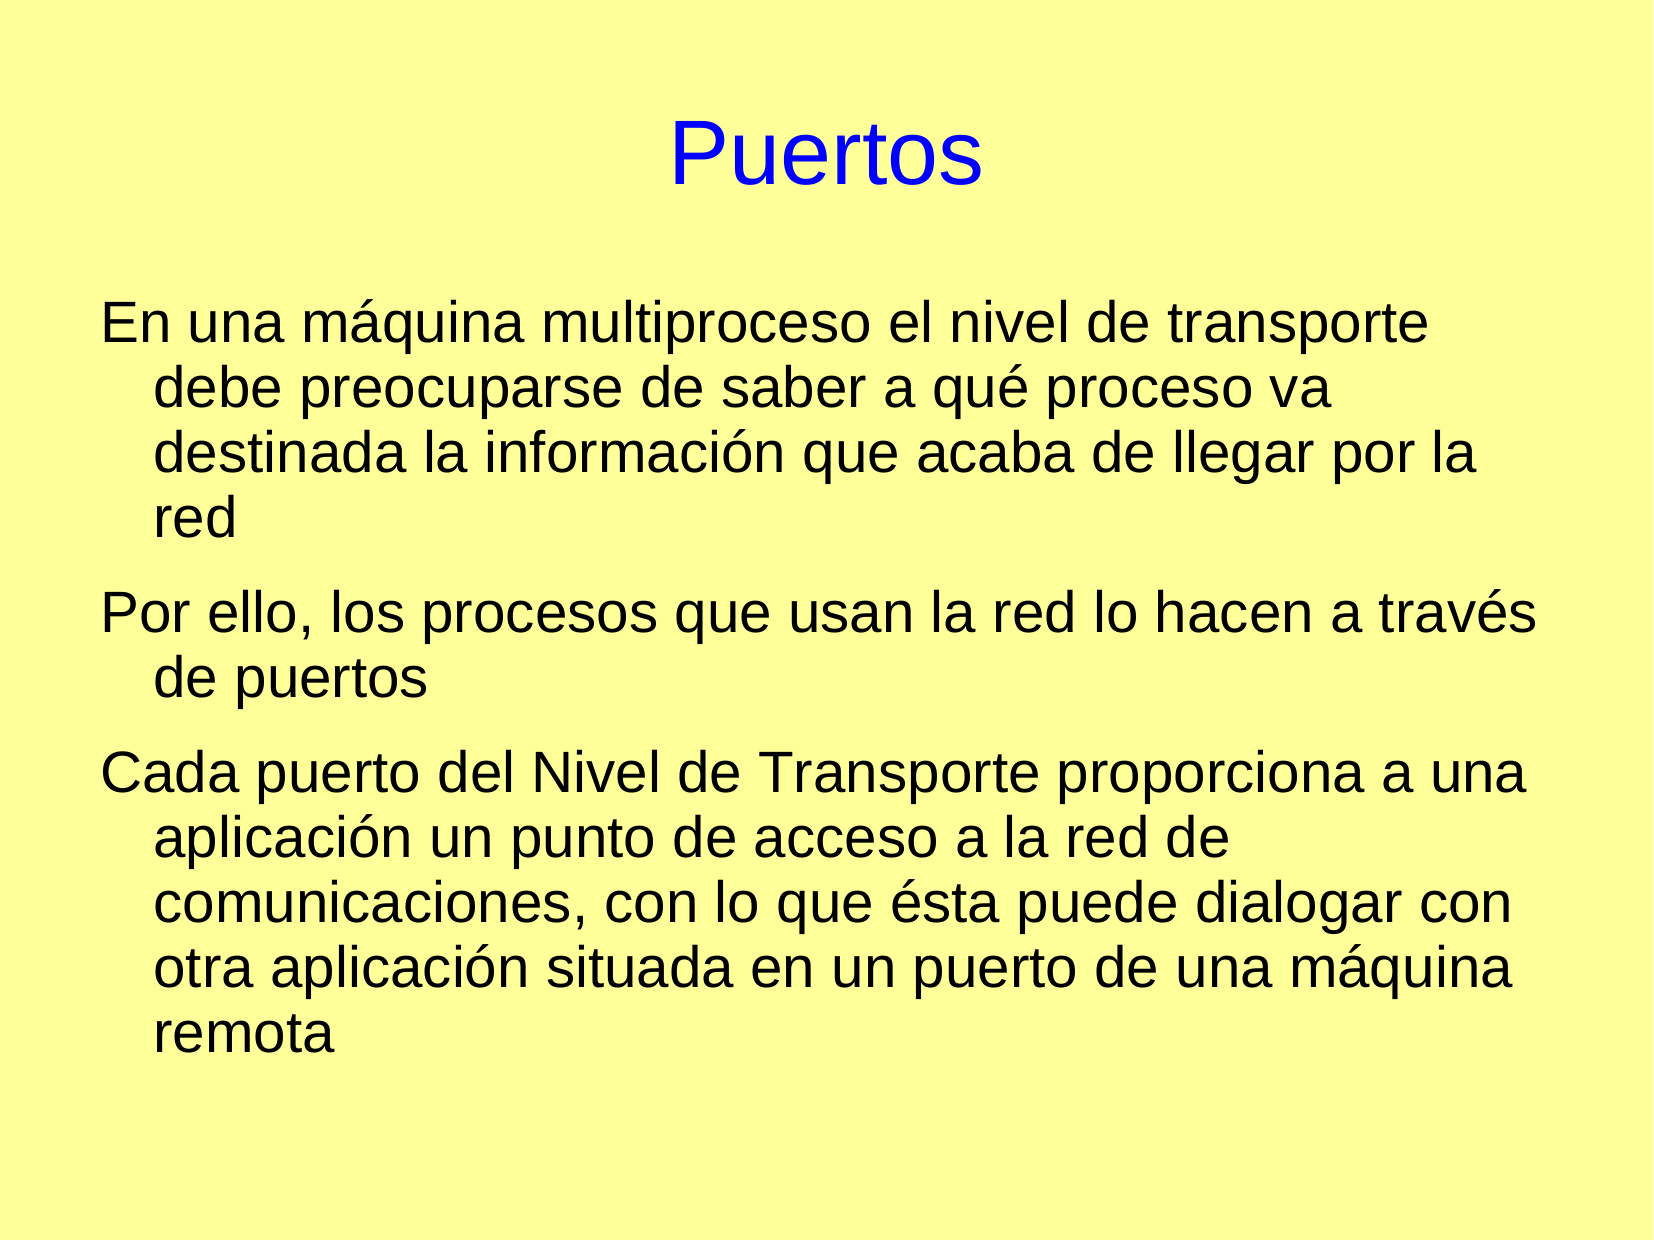

# Puertos
En una máquina multiproceso el nivel de transporte debe preocuparse de saber a qué proceso va destinada la información que acaba de llegar por la red
Por ello, los procesos que usan la red lo hacen a través de puertos
Cada puerto del Nivel de Transporte proporciona a una aplicación un punto de acceso a la red de comunicaciones, con lo que ésta puede dialogar con otra aplicación situada en un puerto de una máquina remota